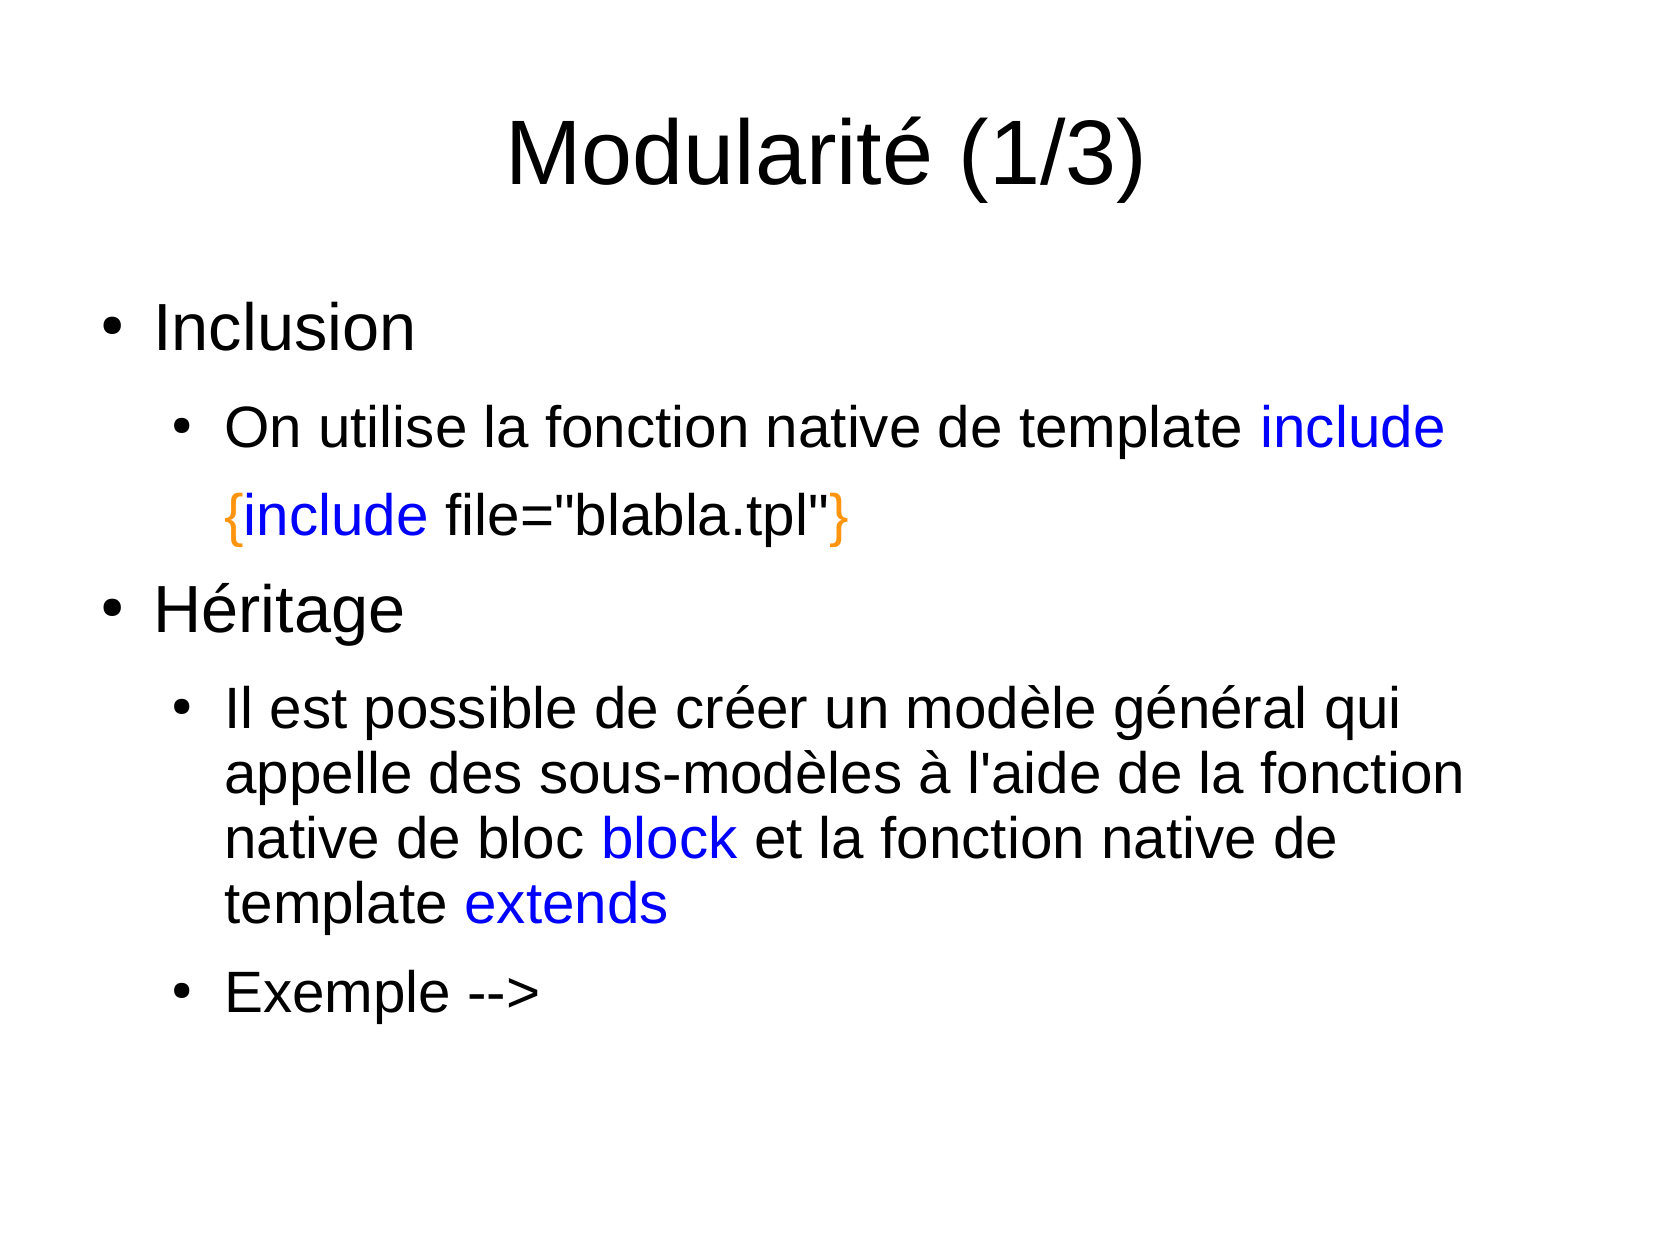

# Modularité (1/3)
Inclusion
On utilise la fonction native de template include
{include file="blabla.tpl"}
Héritage
Il est possible de créer un modèle général qui appelle des sous-modèles à l'aide de la fonction native de bloc block et la fonction native de template extends
Exemple -->